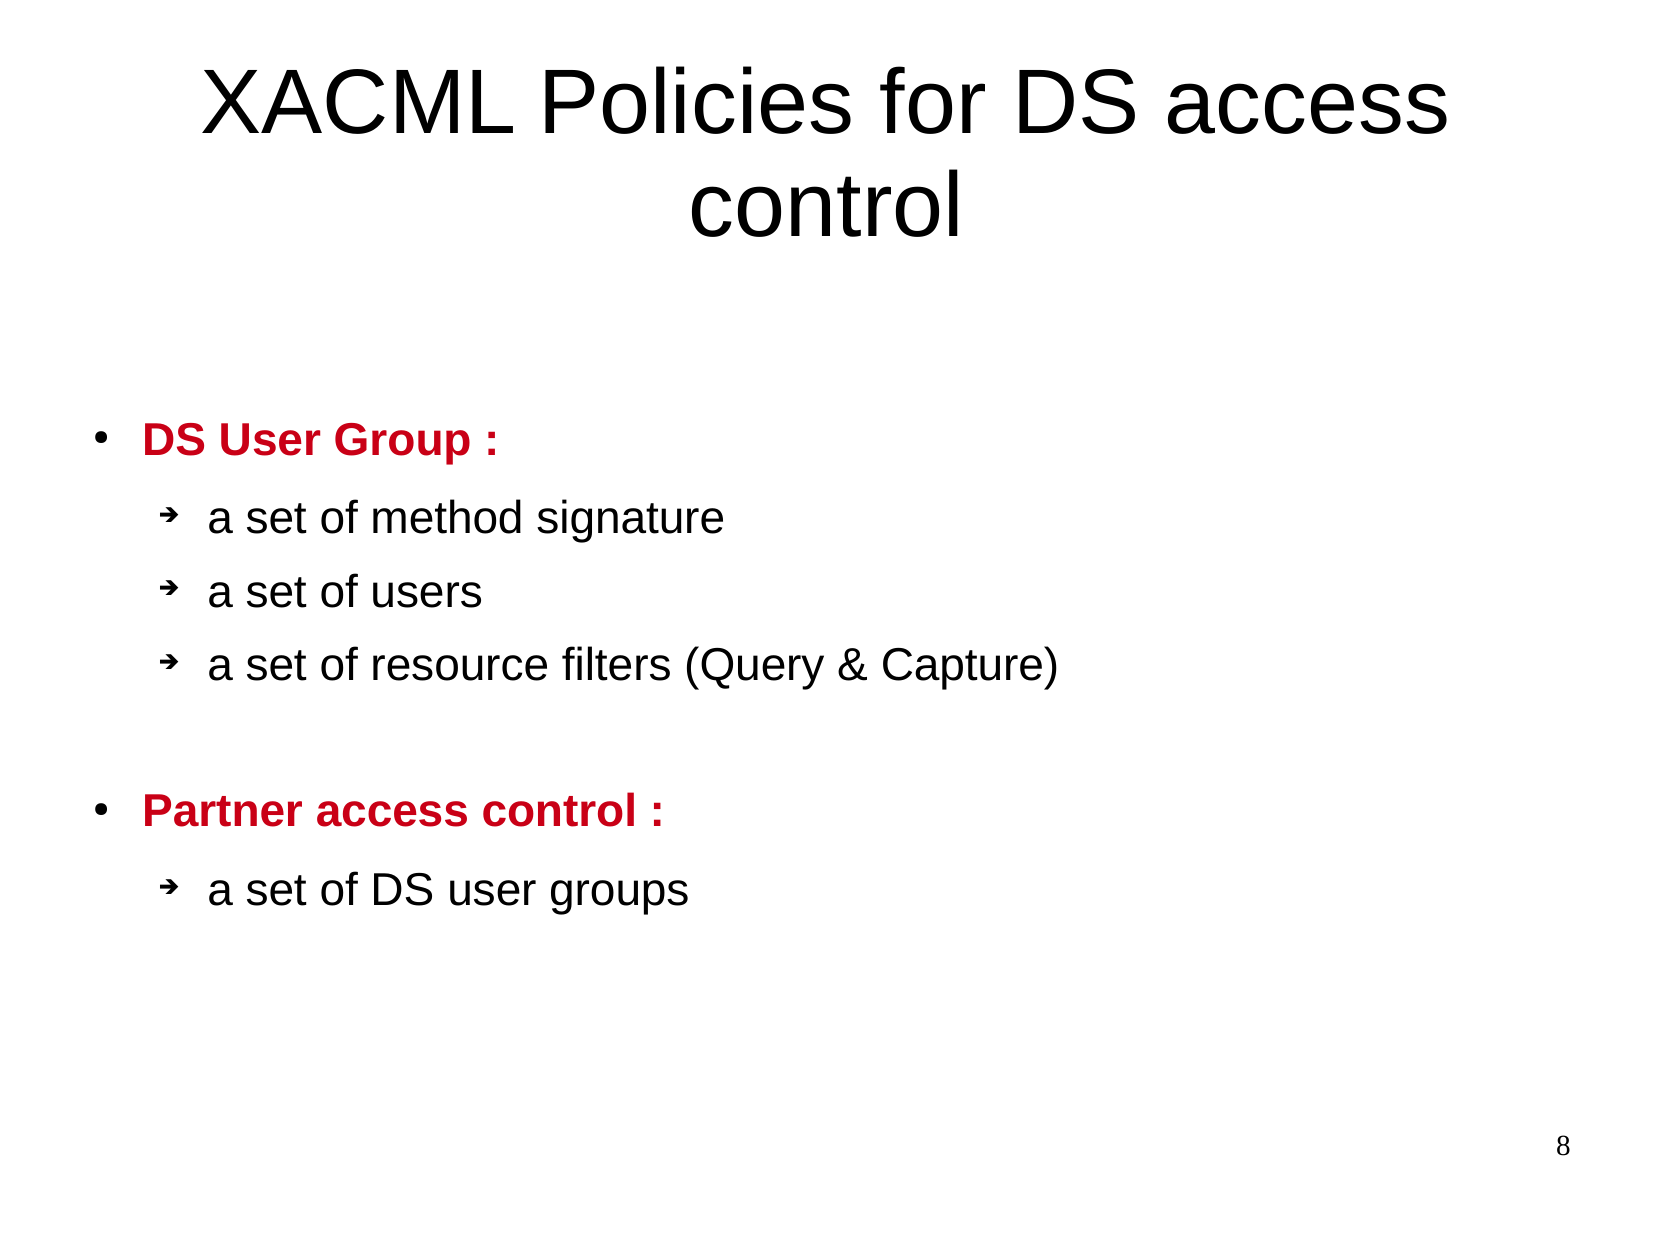

# XACML Policies for DS access control
DS User Group :
a set of method signature
a set of users
a set of resource filters (Query & Capture)
Partner access control :
a set of DS user groups
8